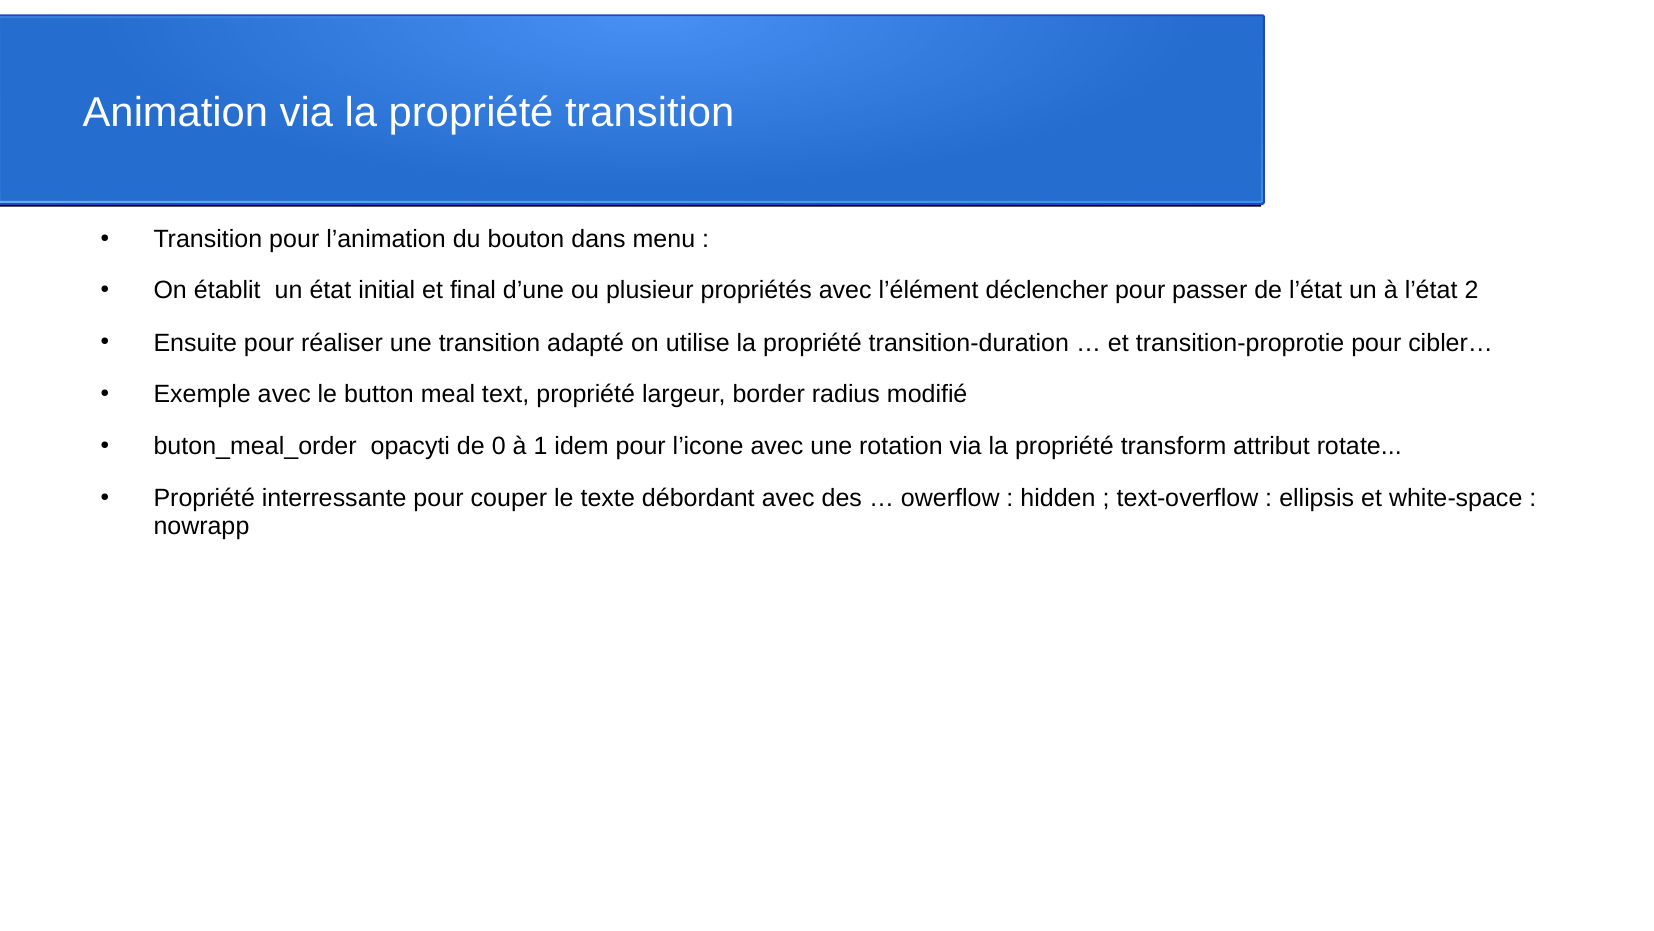

# Animation via la propriété transition
Transition pour l’animation du bouton dans menu :
On établit un état initial et final d’une ou plusieur propriétés avec l’élément déclencher pour passer de l’état un à l’état 2
Ensuite pour réaliser une transition adapté on utilise la propriété transition-duration … et transition-proprotie pour cibler…
Exemple avec le button meal text, propriété largeur, border radius modifié
buton_meal_order opacyti de 0 à 1 idem pour l’icone avec une rotation via la propriété transform attribut rotate...
Propriété interressante pour couper le texte débordant avec des … owerflow : hidden ; text-overflow : ellipsis et white-space : nowrapp